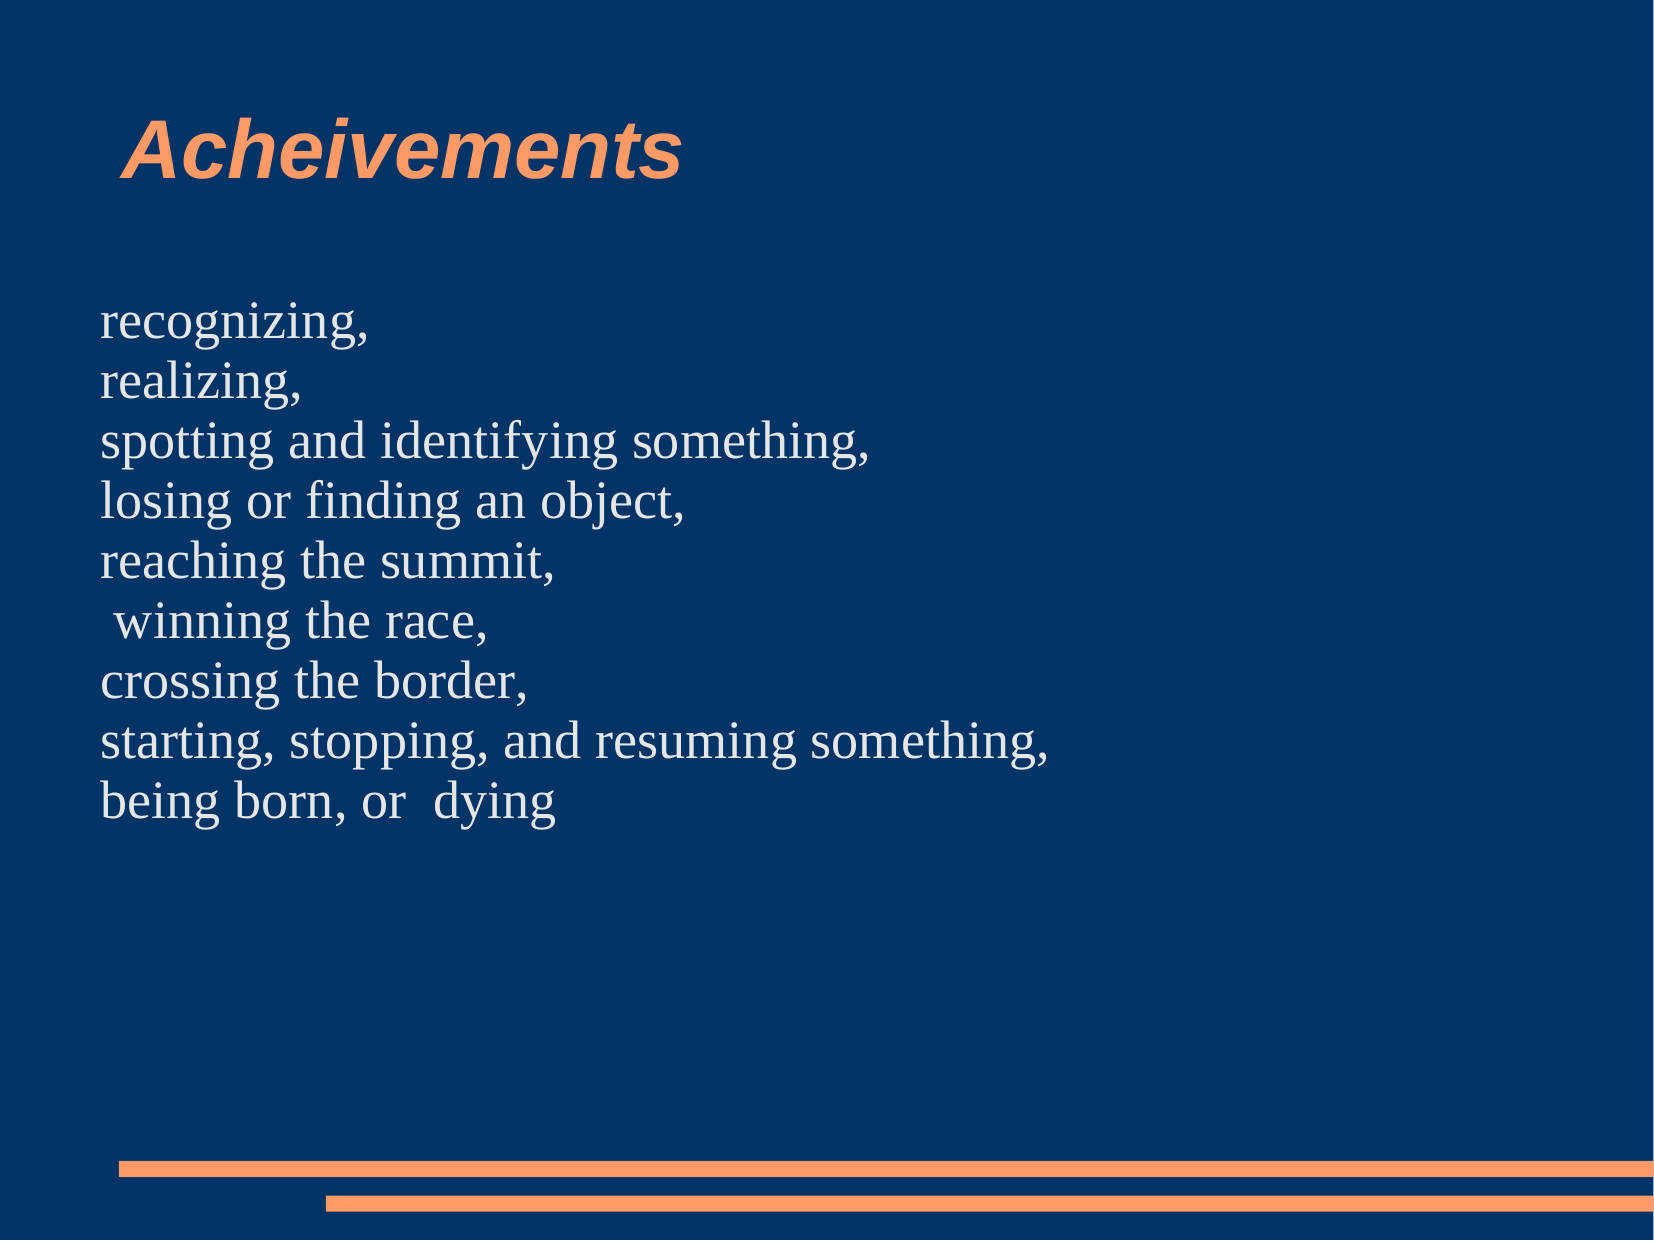

# Acheivements
recognizing,
realizing,
spotting and identifying something,
losing or finding an object,
reaching the summit,
 winning the race,
crossing the border,
starting, stopping, and resuming something,
being born, or dying